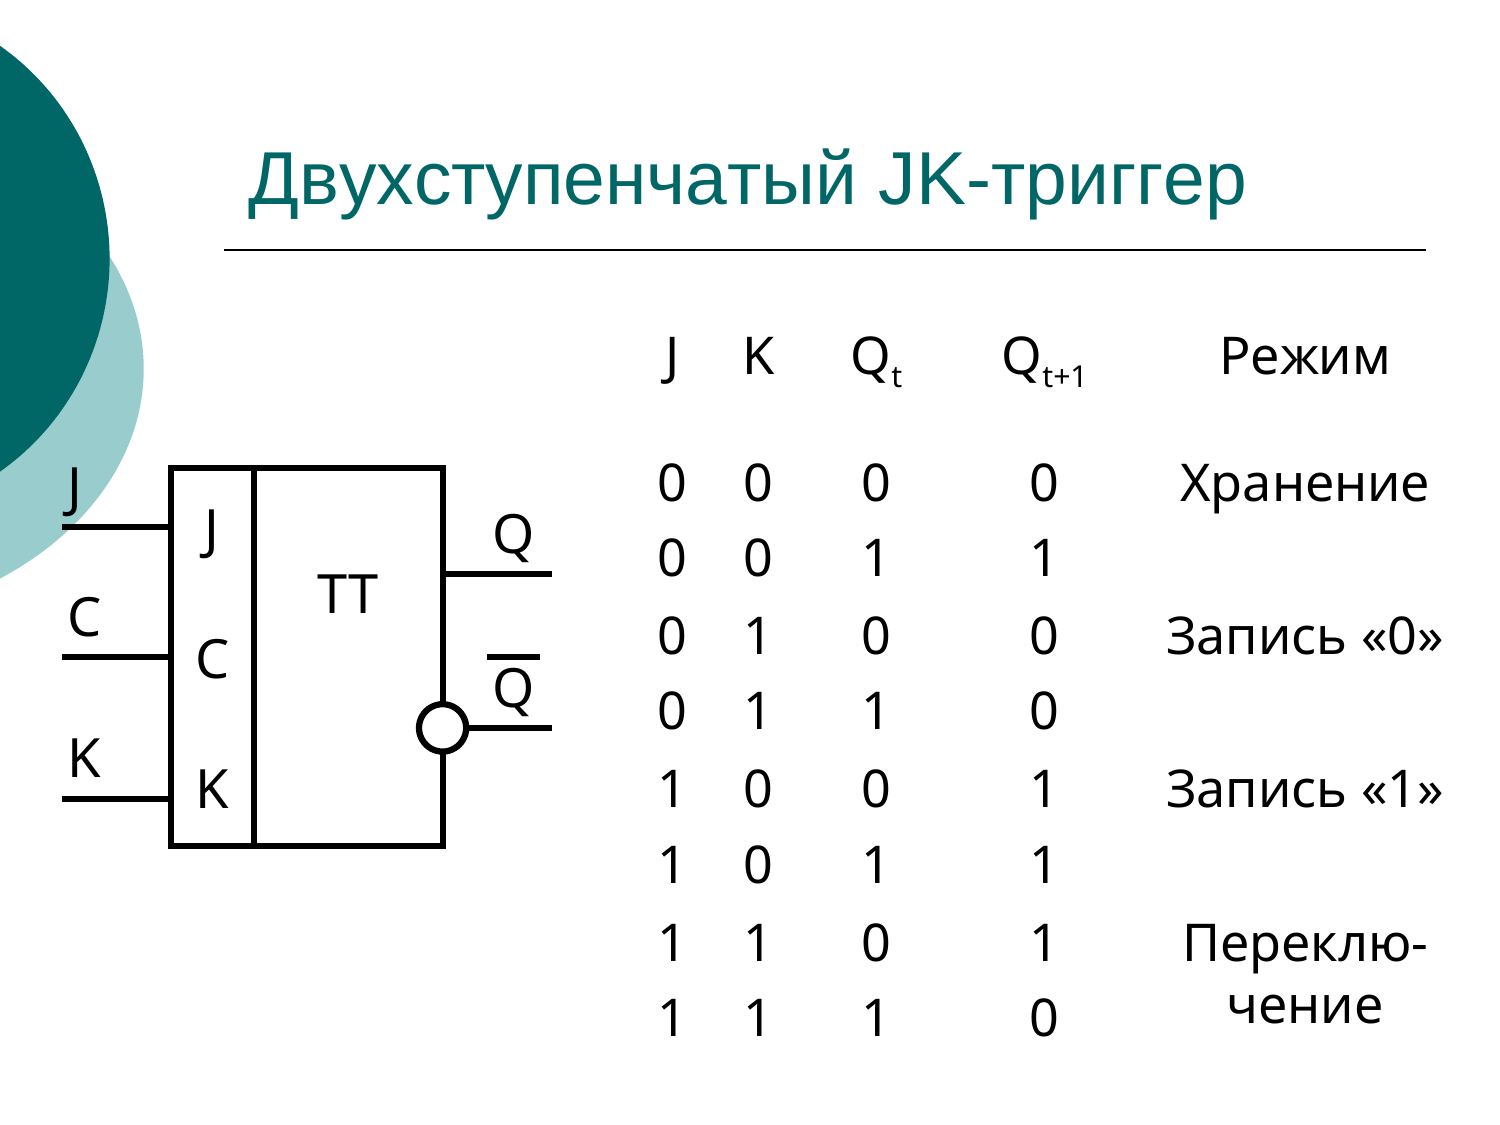

# Двухступенчатый JK-триггер
| J | K | Qt | Qt+1 | Режим |
| --- | --- | --- | --- | --- |
| 0 0 | 0 0 | 0 1 | 0 1 | Хранение |
| 0 0 | 1 1 | 0 1 | 0 0 | Запись «0» |
| 1 1 | 0 0 | 0 1 | 1 1 | Запись «1» |
| 1 1 | 1 1 | 0 1 | 1 0 | Переклю-чение |
J
J
С
K
TT
Q
С
Q
K